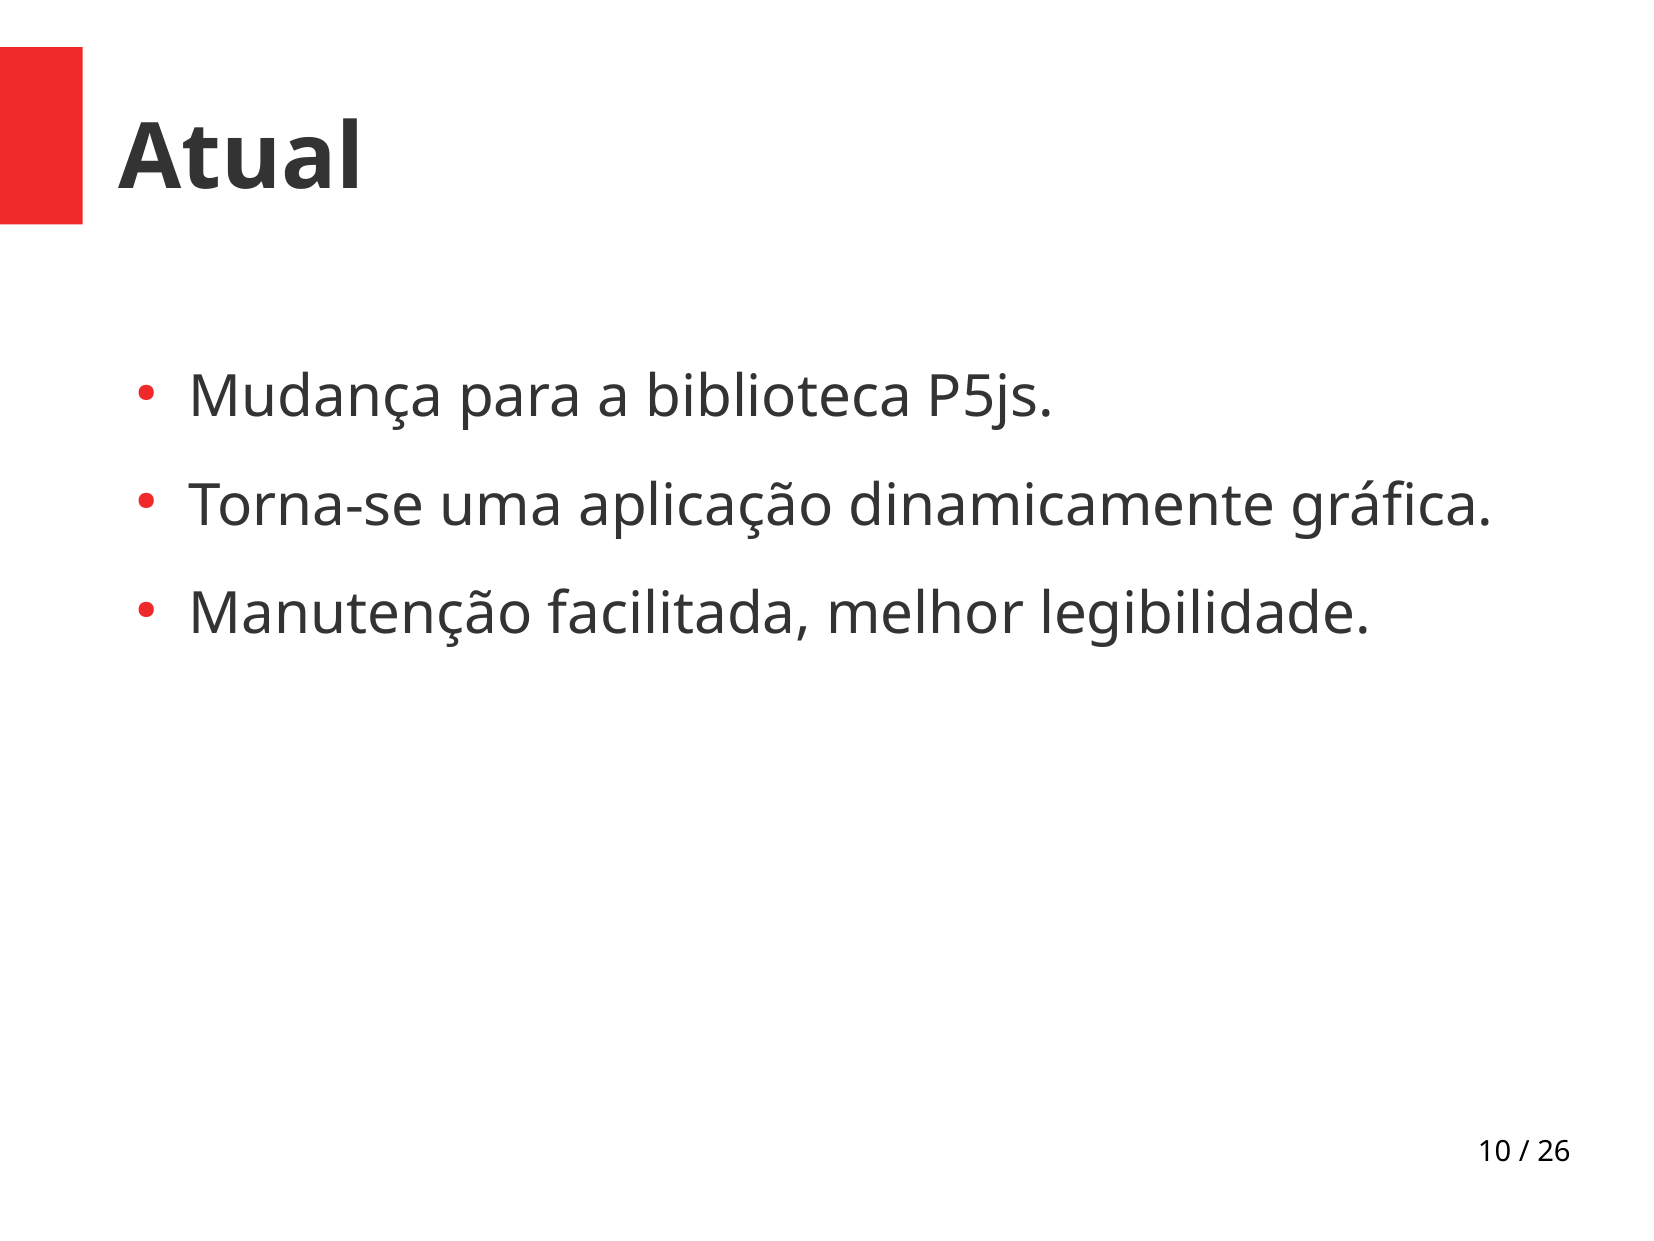

# Atual
Mudança para a biblioteca P5js.
Torna-se uma aplicação dinamicamente gráfica.
Manutenção facilitada, melhor legibilidade.
10